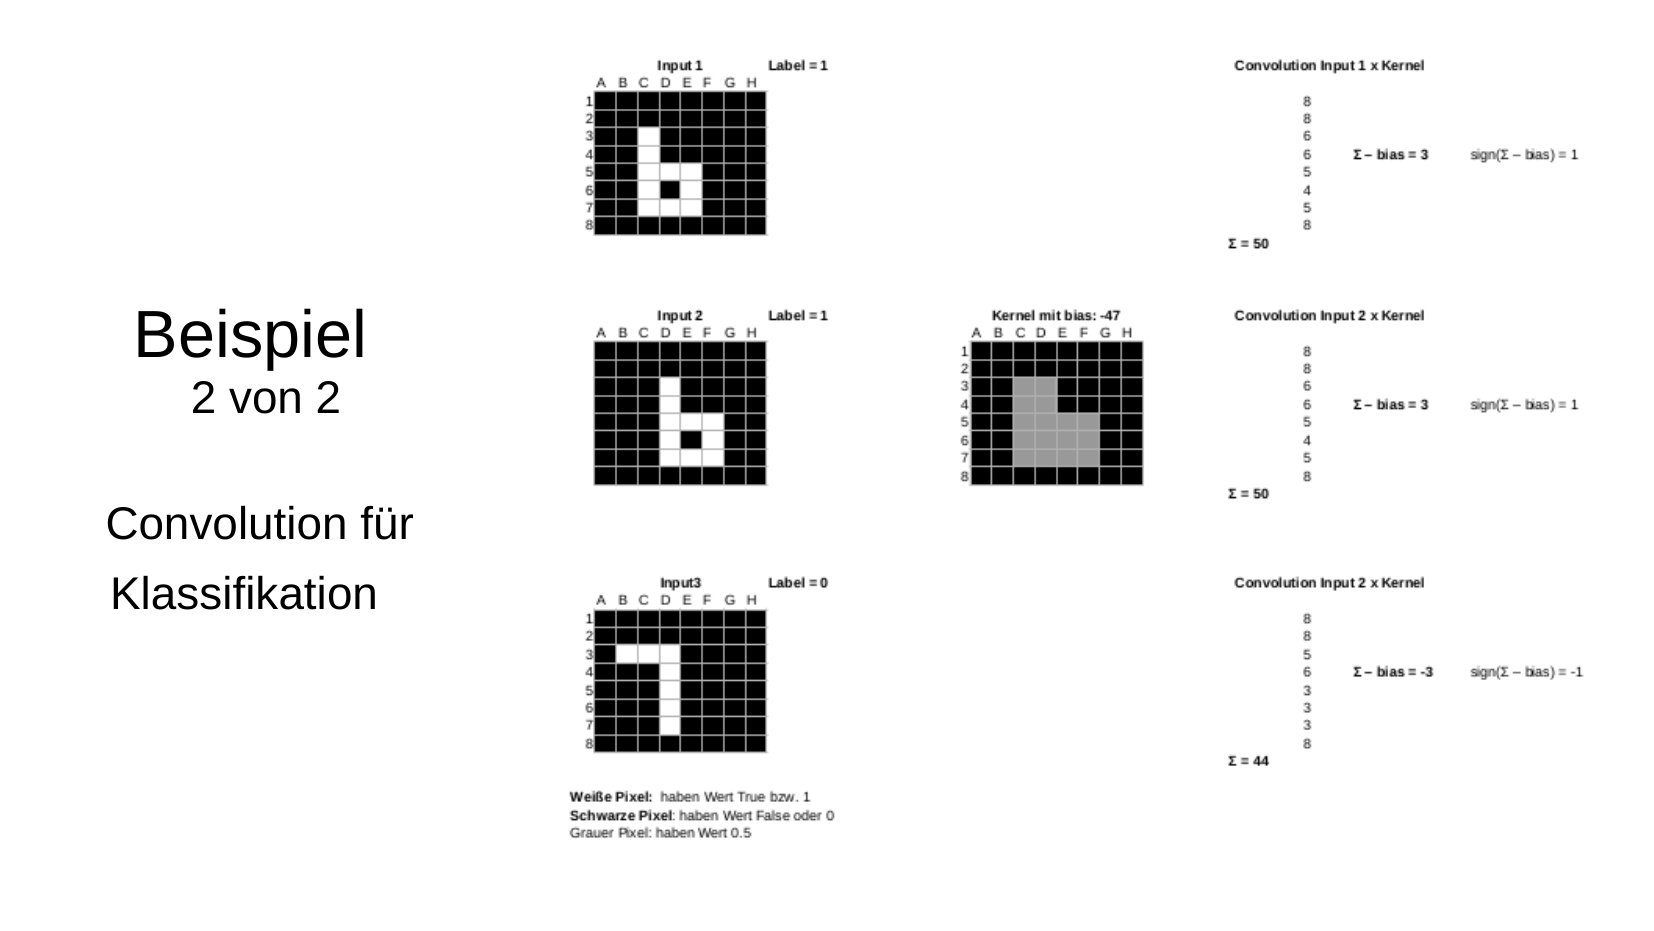

# Beispiel 2 von 2 Convolution für Klassifikation